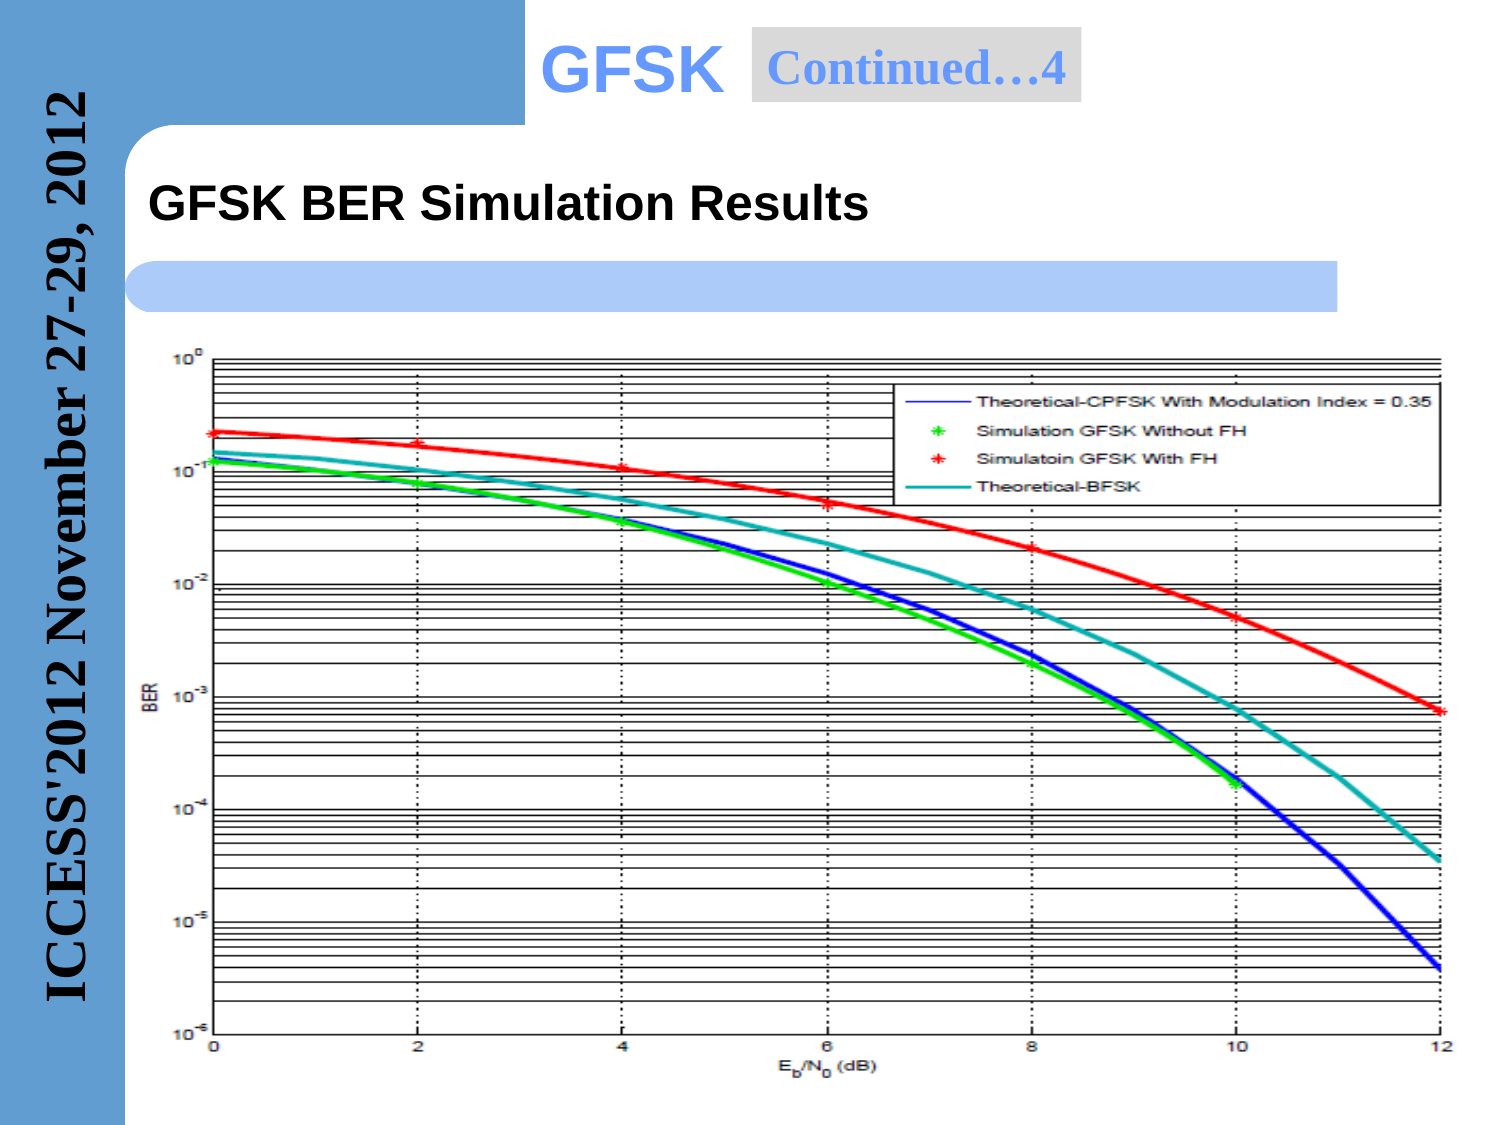

GFSK
Continued…4
# GFSK BER Simulation Results